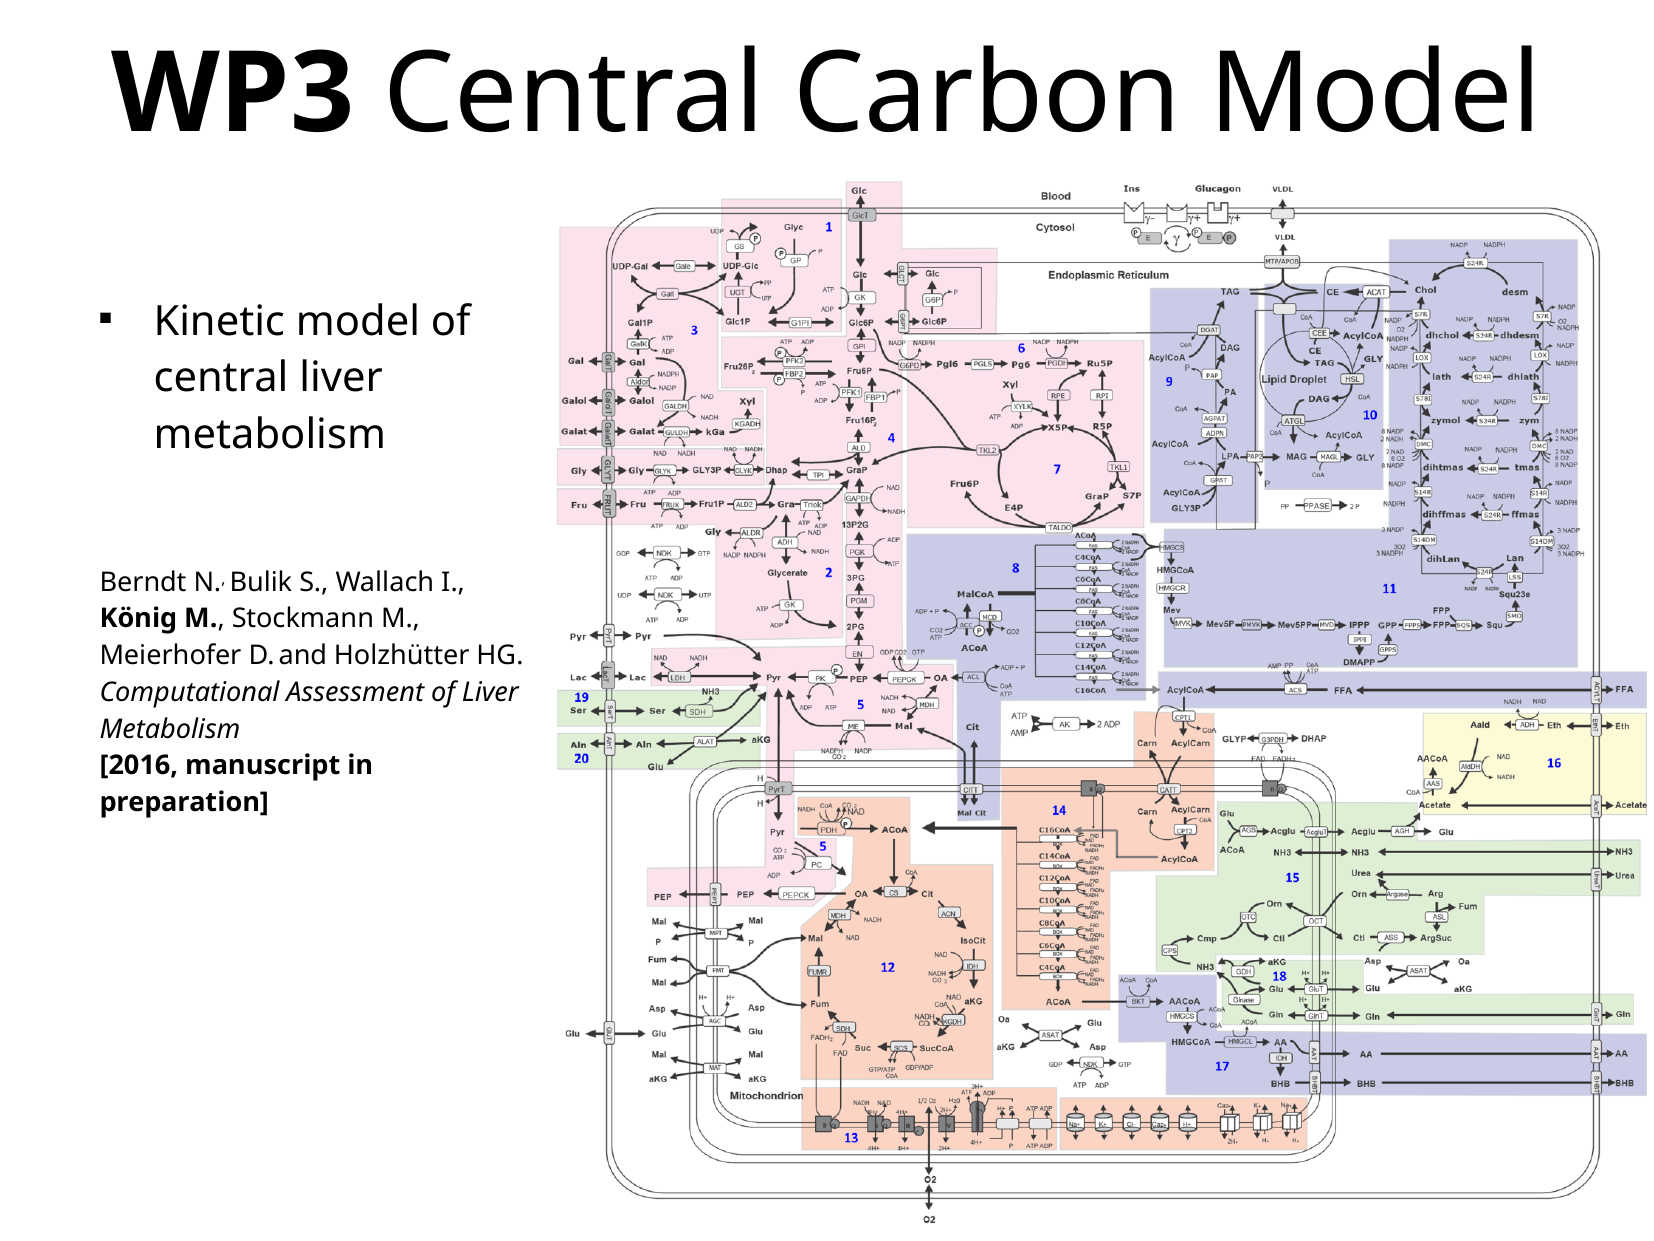

# WP3 Central Carbon Model
Kinetic model of central liver metabolism
Berndt N., Bulik S., Wallach I., König M., Stockmann M., Meierhofer D. and Holzhütter HG.
Computational Assessment of Liver Metabolism
[2016, manuscript in preparation]